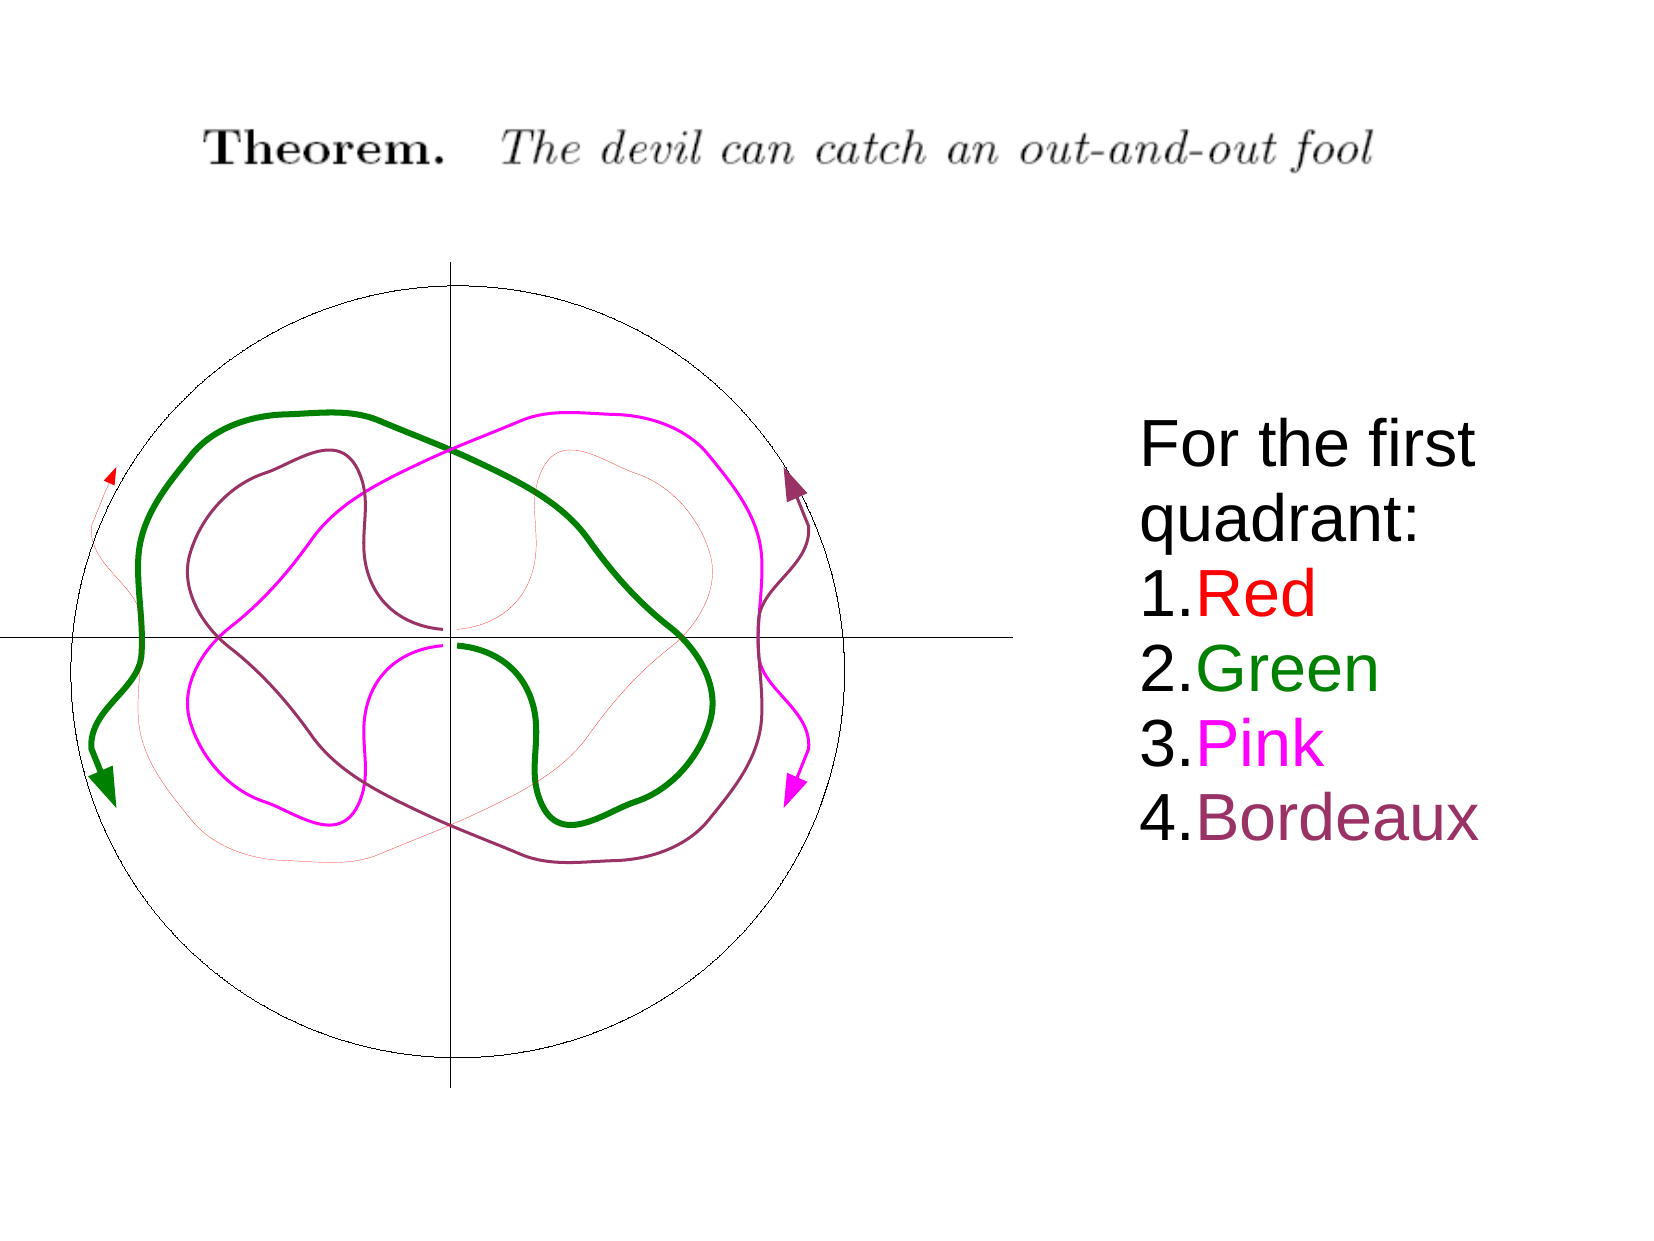

For the first quadrant:
1.Red
2.Green
3.Pink
4.Bordeaux